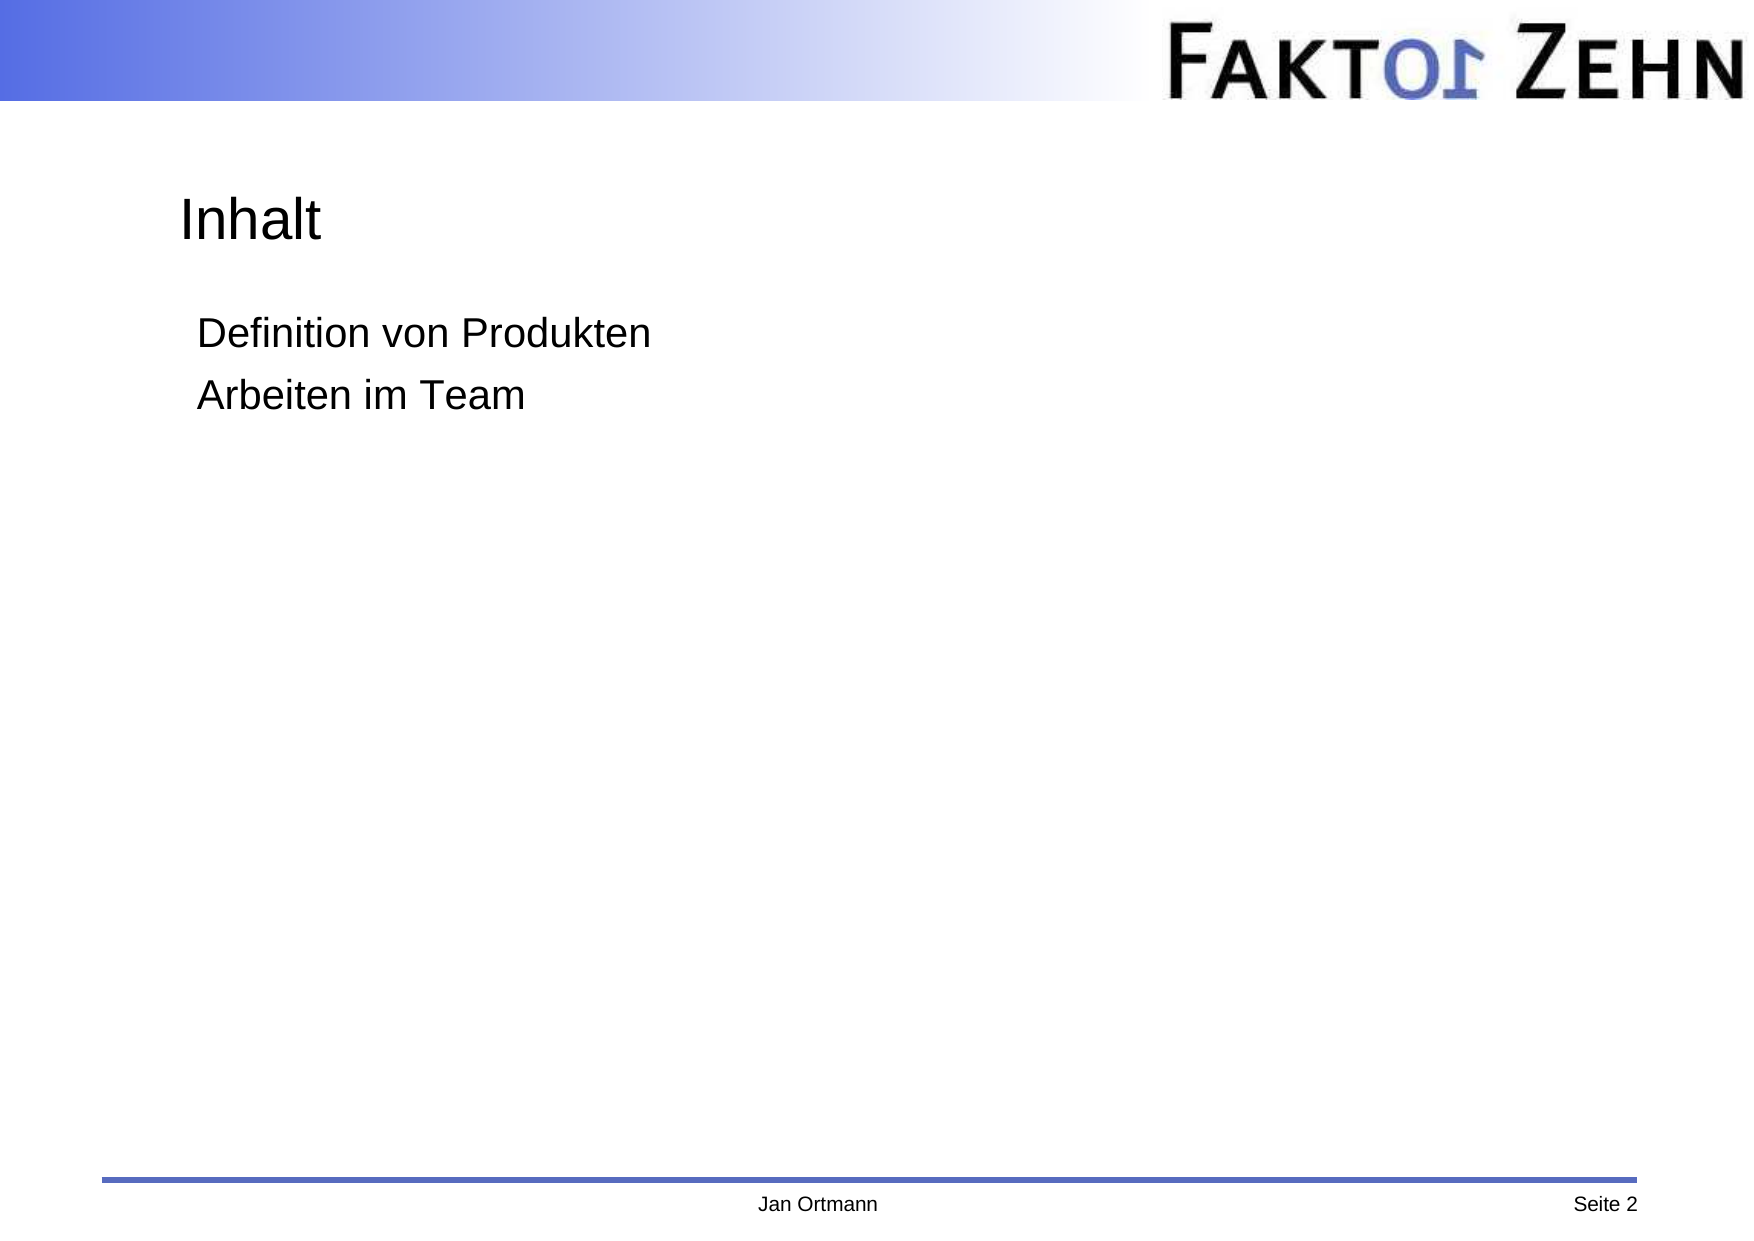

# Inhalt
Definition von Produkten
Arbeiten im Team